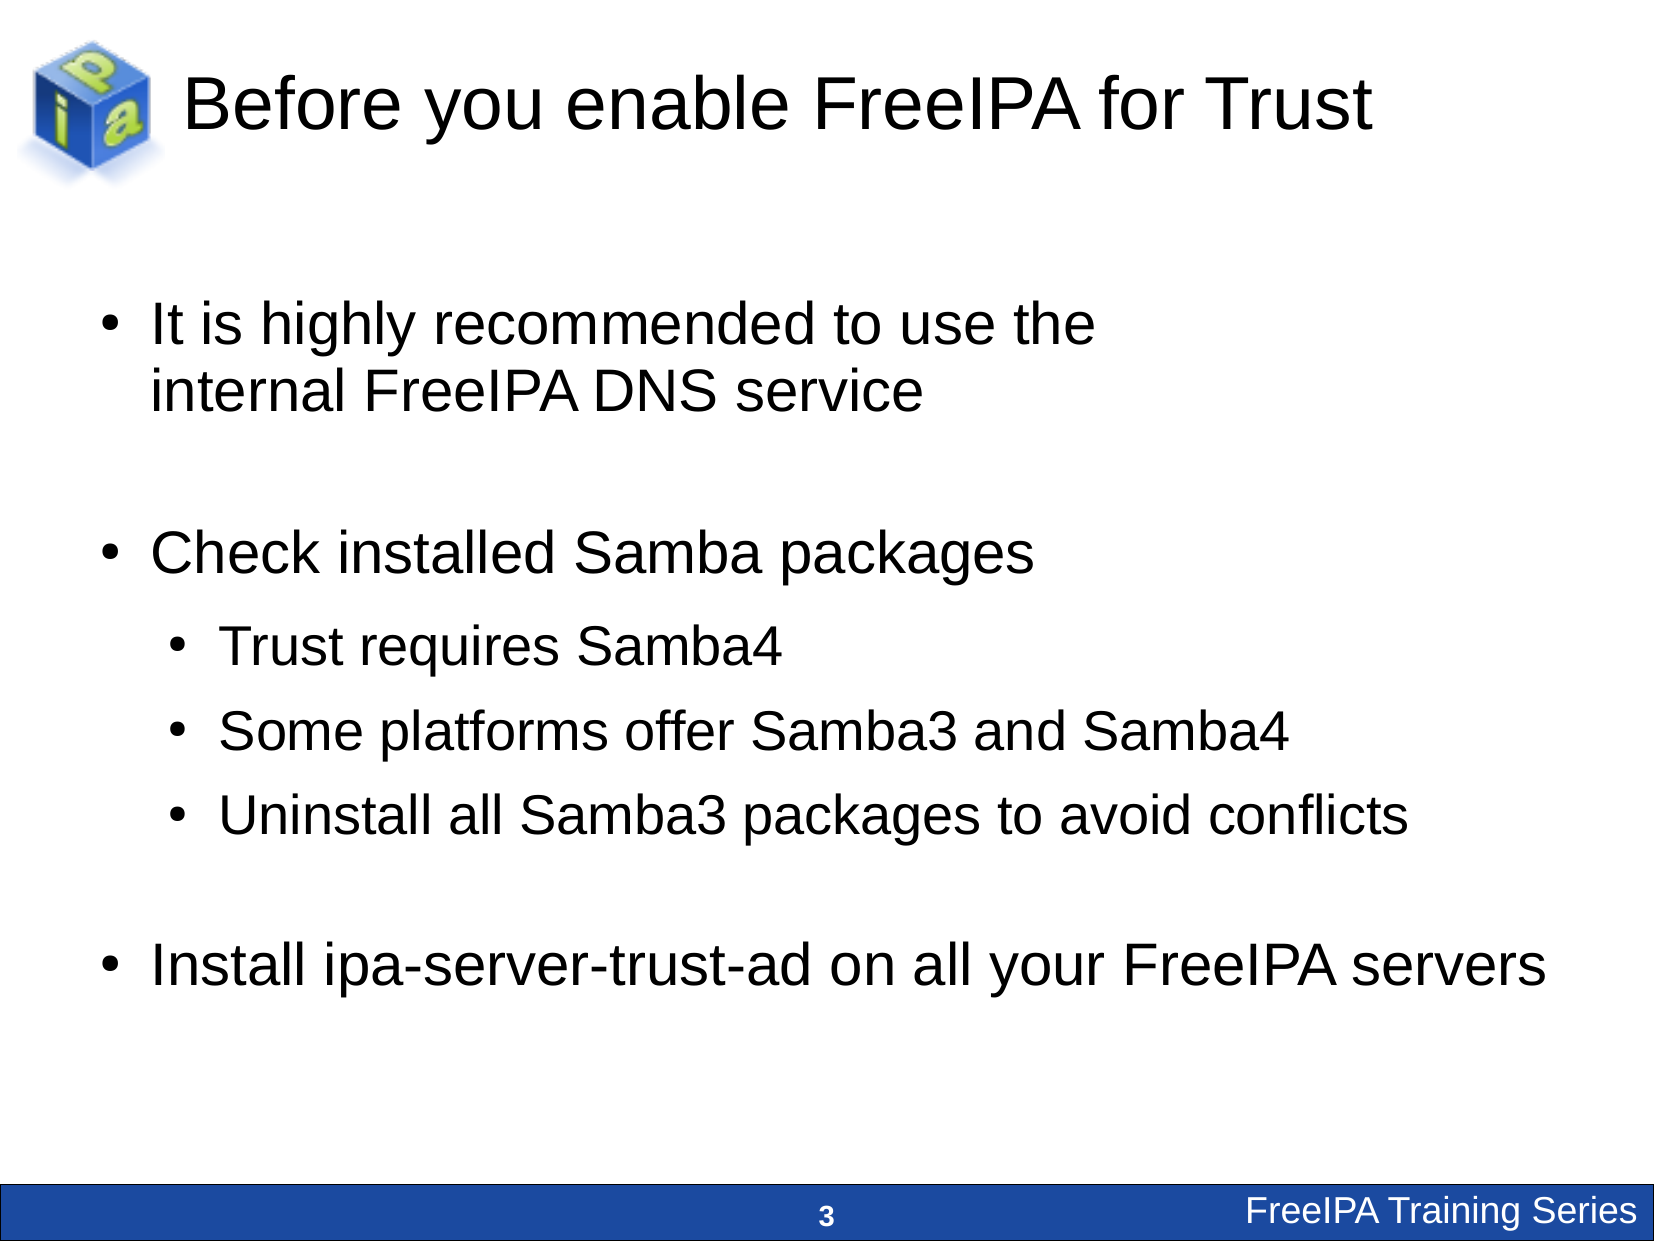

# Before you enable FreeIPA for Trust
It is highly recommended to use the
internal FreeIPA DNS service
Check installed Samba packages
Trust requires Samba4
Some platforms offer Samba3 and Samba4
Uninstall all Samba3 packages to avoid conflicts
Install ipa-server-trust-ad on all your FreeIPA servers
3